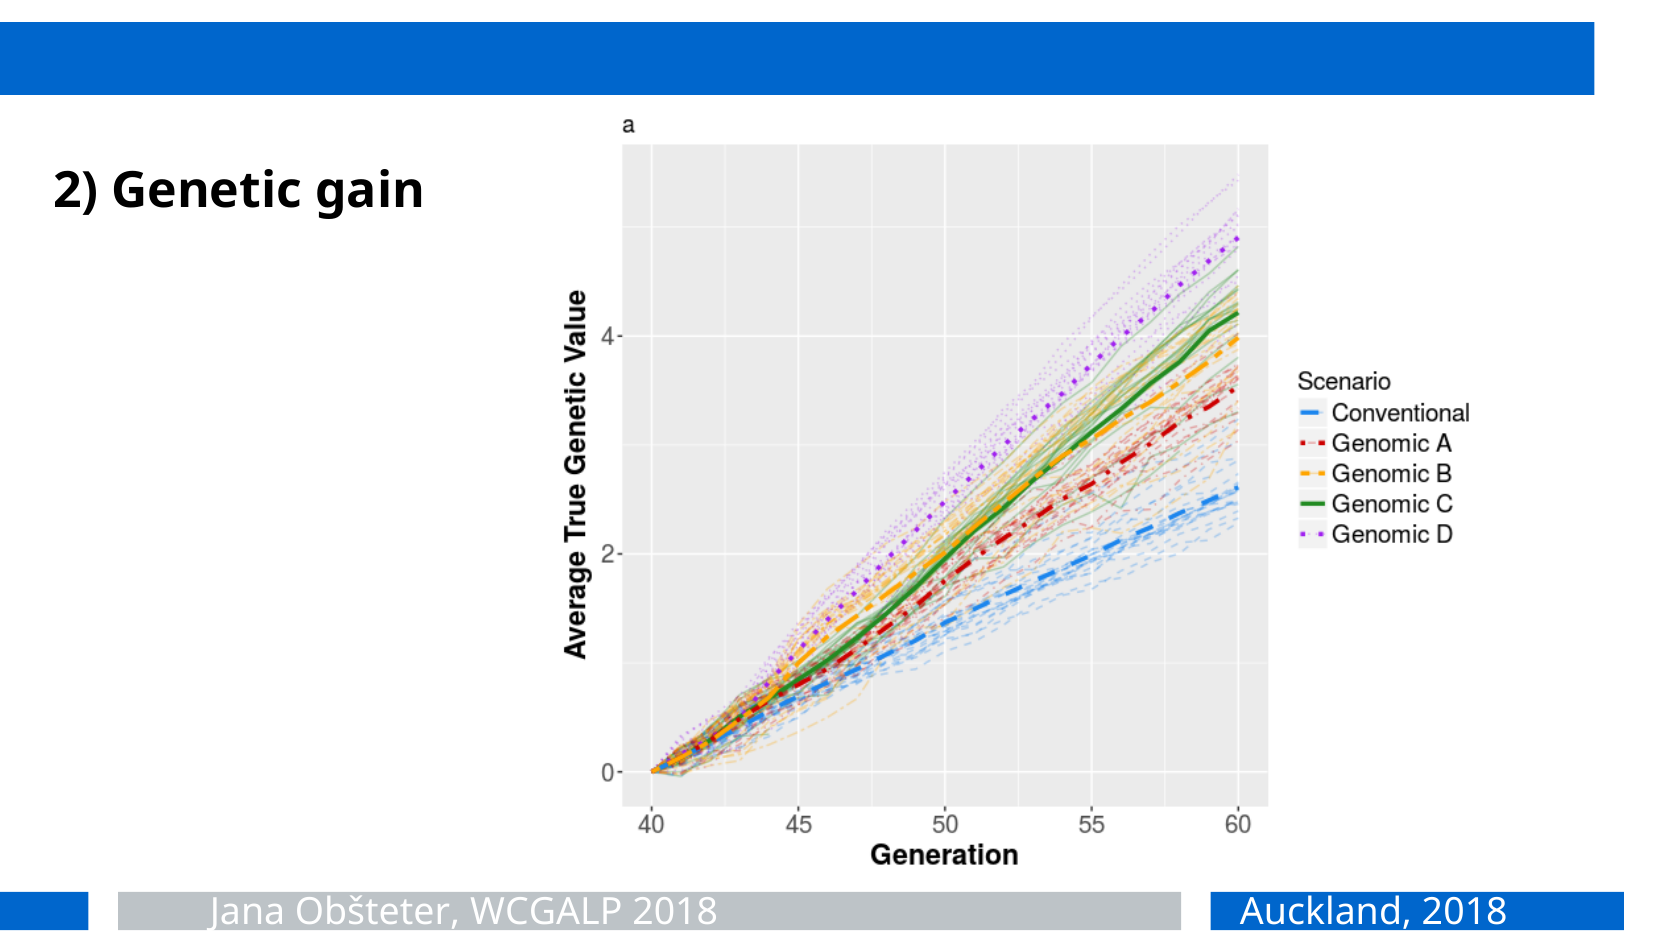

# RESULTS AND DISCUSSION
2) Genetic gain